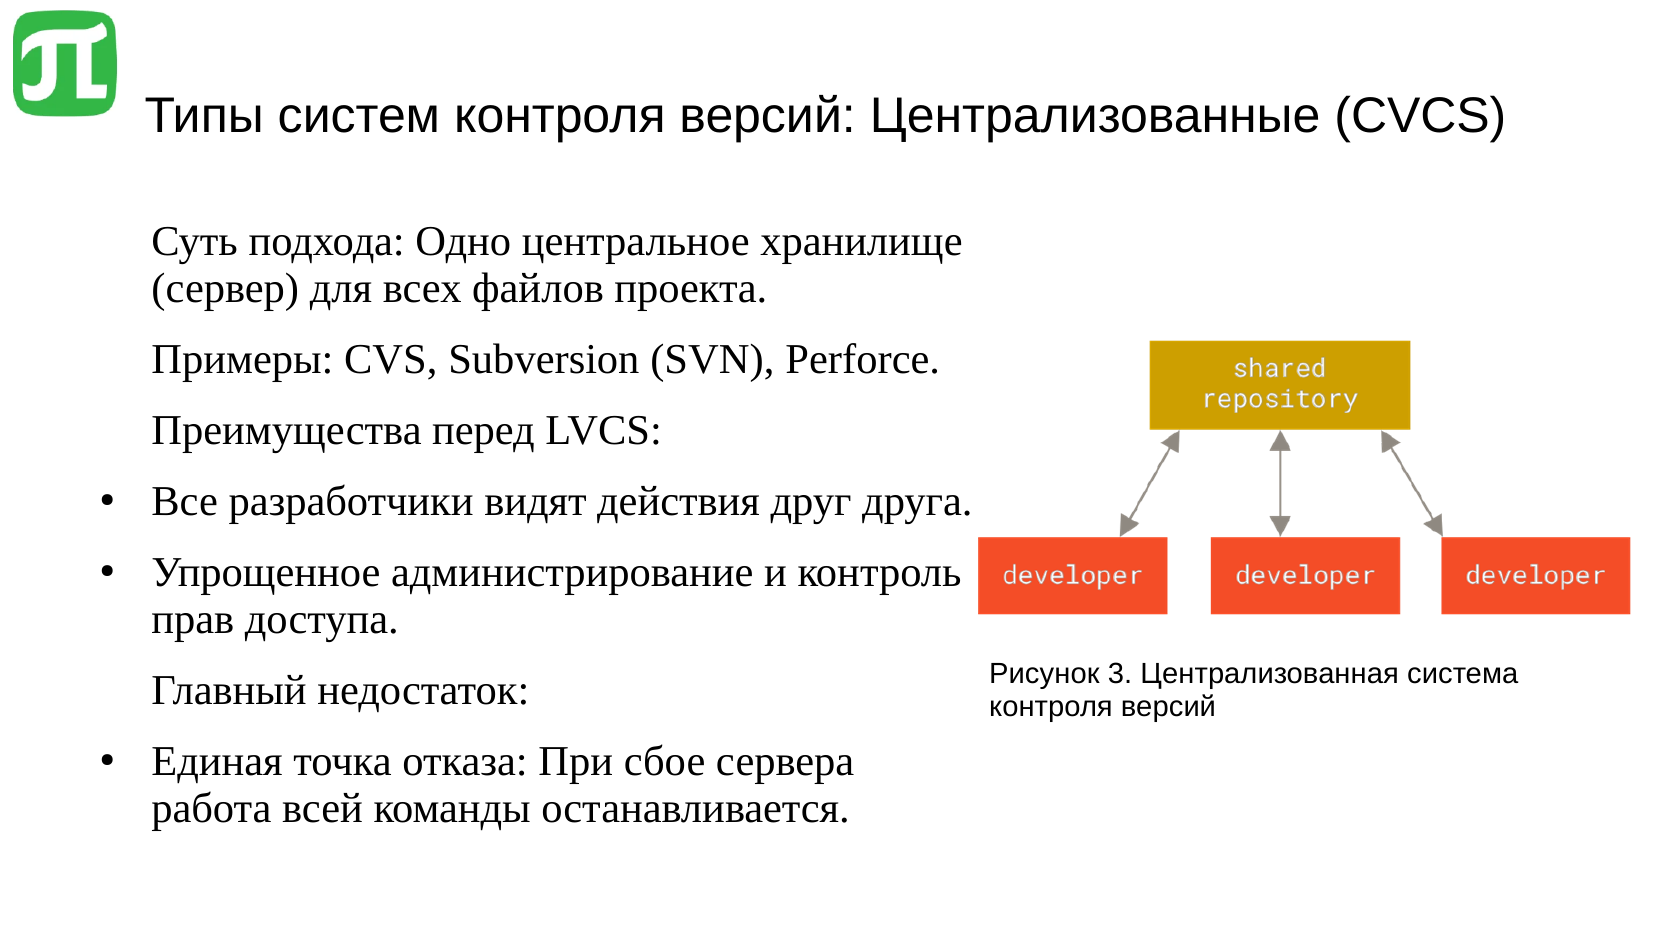

# Типы систем контроля версий: Централизованные (CVCS)
Суть подхода: Одно центральное хранилище (сервер) для всех файлов проекта.
Примеры: CVS, Subversion (SVN), Perforce.
Преимущества перед LVCS:
Все разработчики видят действия друг друга.
Упрощенное администрирование и контроль прав доступа.
Главный недостаток:
Единая точка отказа: При сбое сервера работа всей команды останавливается.
Рисунок 3. Централизованная система контроля версий